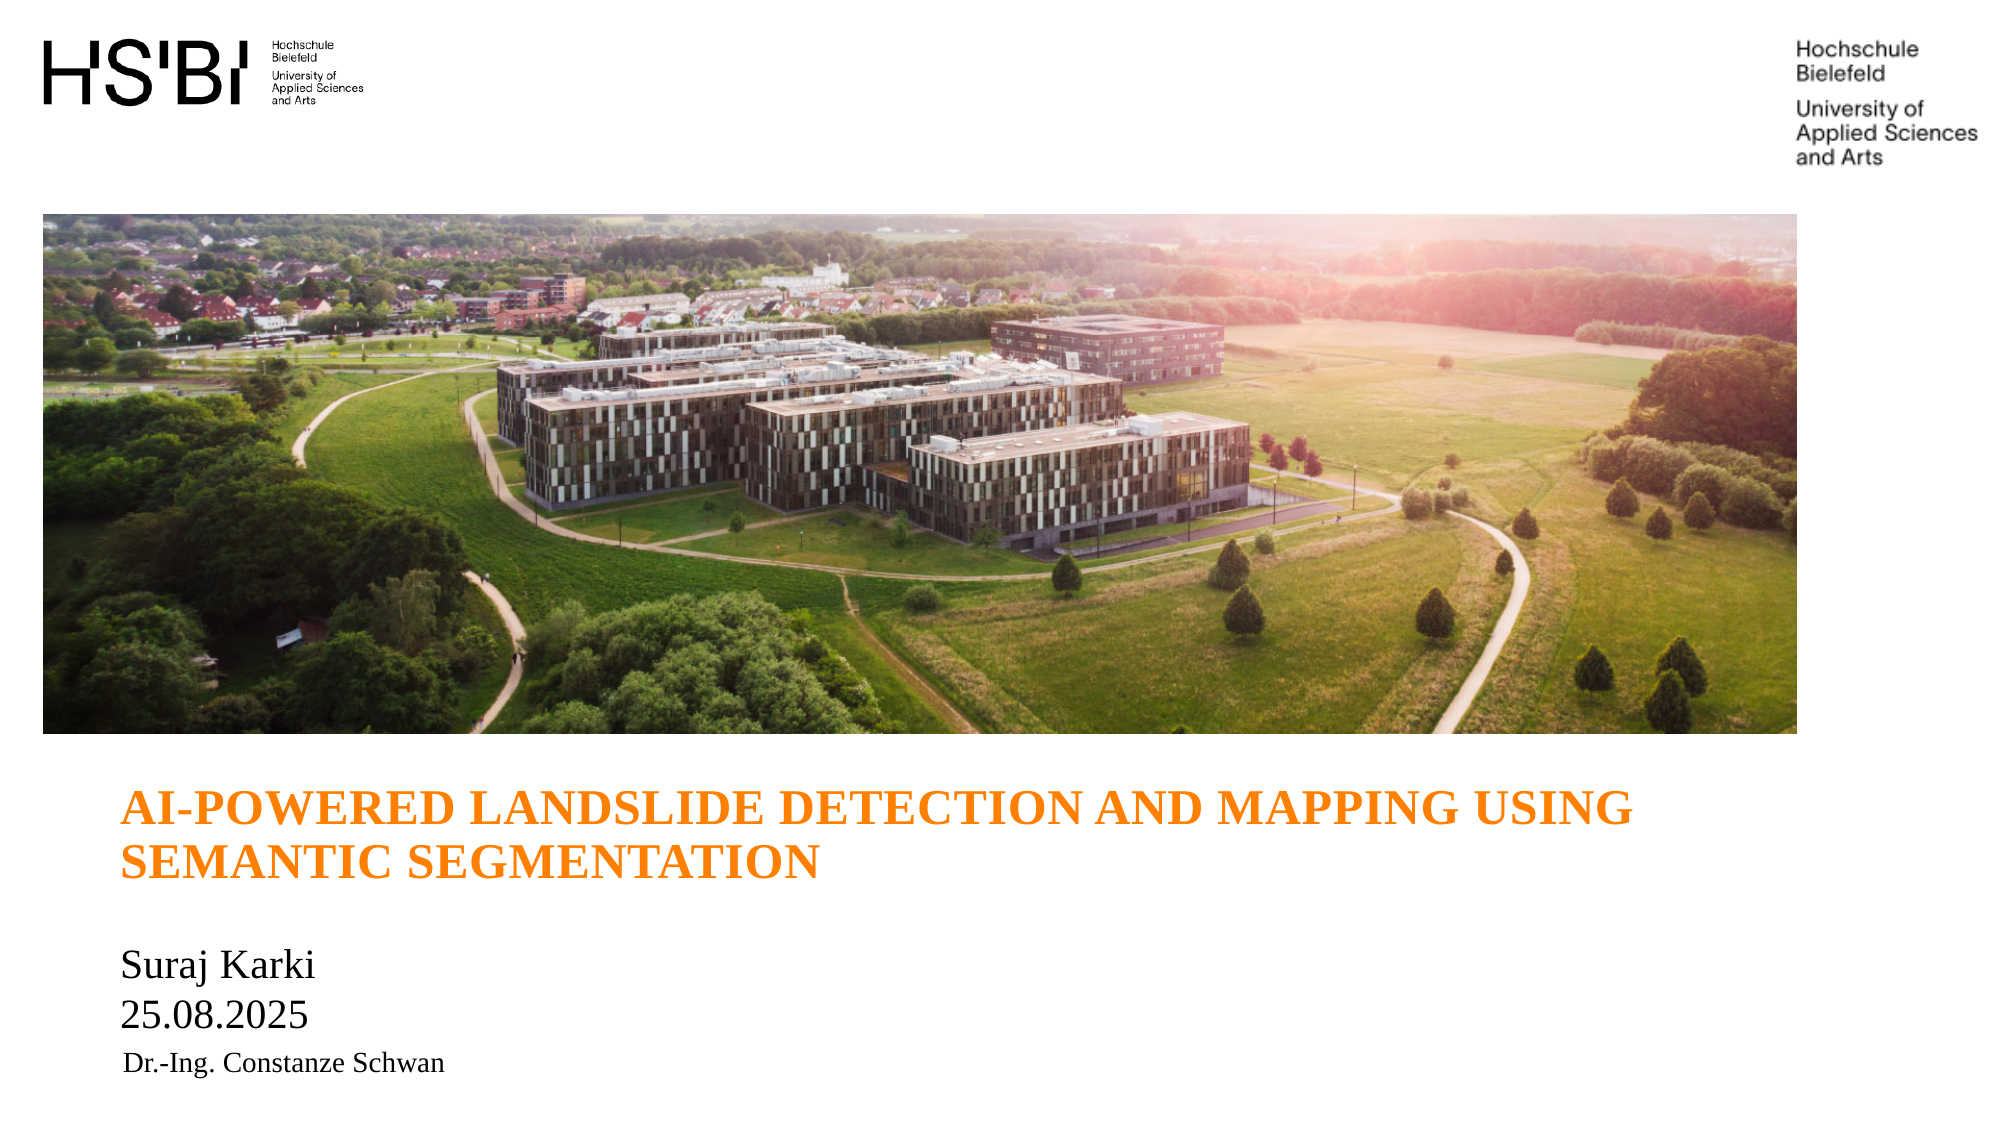

# AI-POWERED LANDSLIDE DETECTION AND MAPPING USING SEMANTIC SEGMENTATION
Suraj Karki
25.08.2025
Dr.-Ing. Constanze Schwan